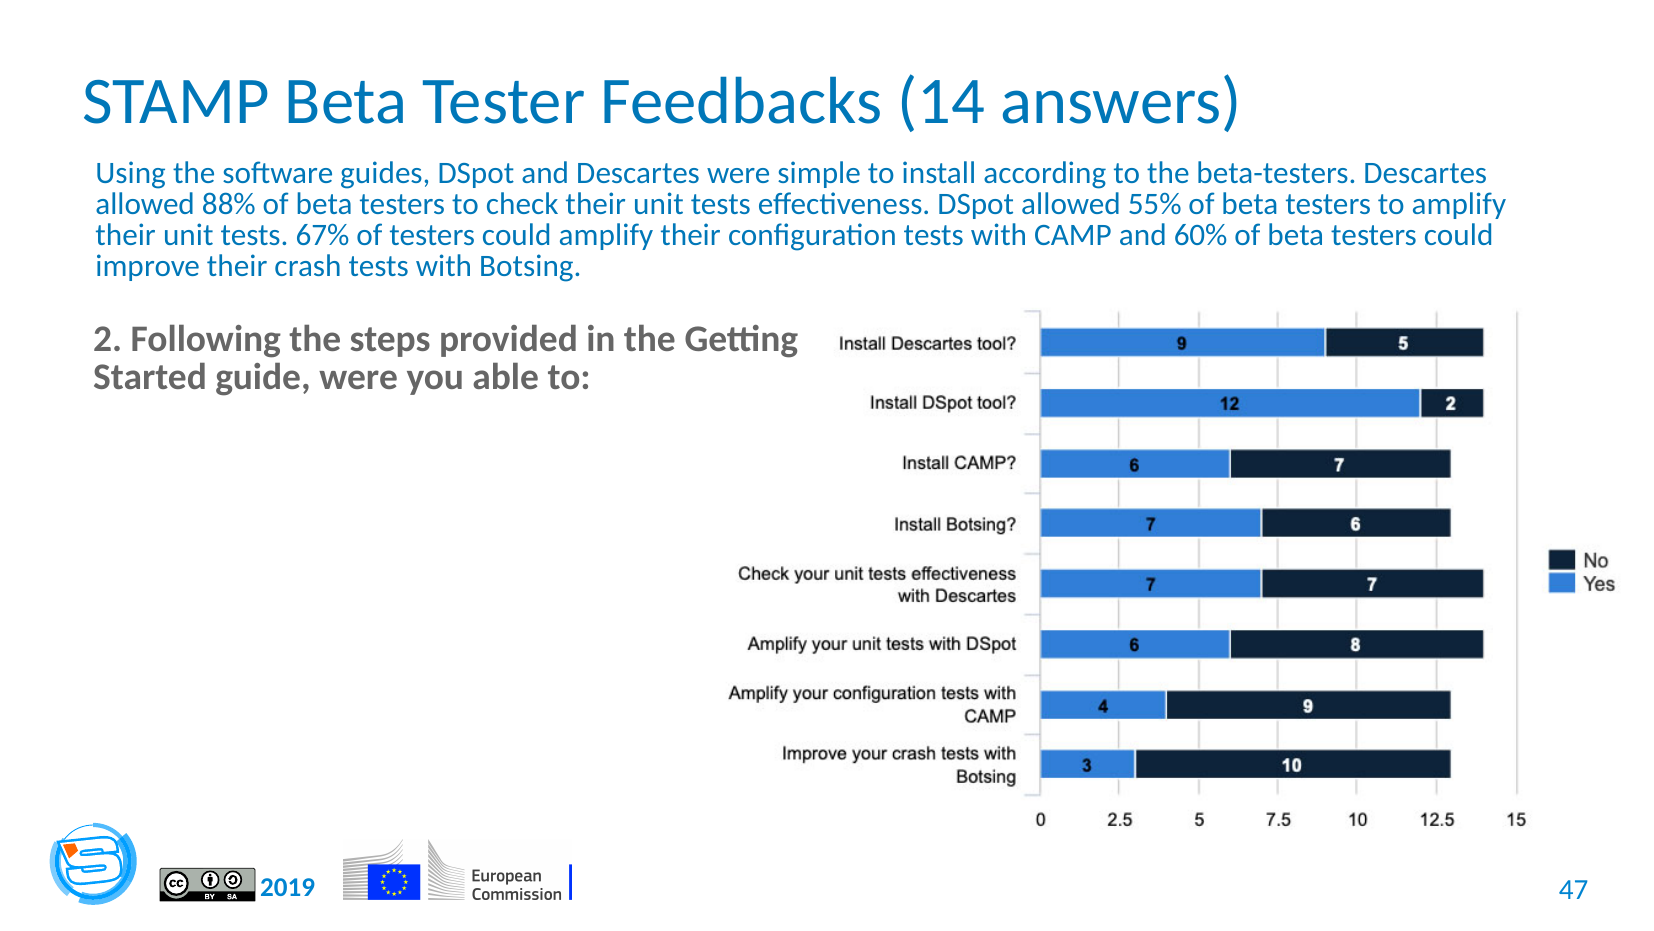

# STAMP Beta Tester Feedbacks (14 answers)
Using the software guides, DSpot and Descartes were simple to install according to the beta-testers. Descartes allowed 88% of beta testers to check their unit tests effectiveness. DSpot allowed 55% of beta testers to amplify their unit tests. 67% of testers could amplify their configuration tests with CAMP and 60% of beta testers could improve their crash tests with Botsing.
2. Following the steps provided in the Getting Started guide, were you able to:
47